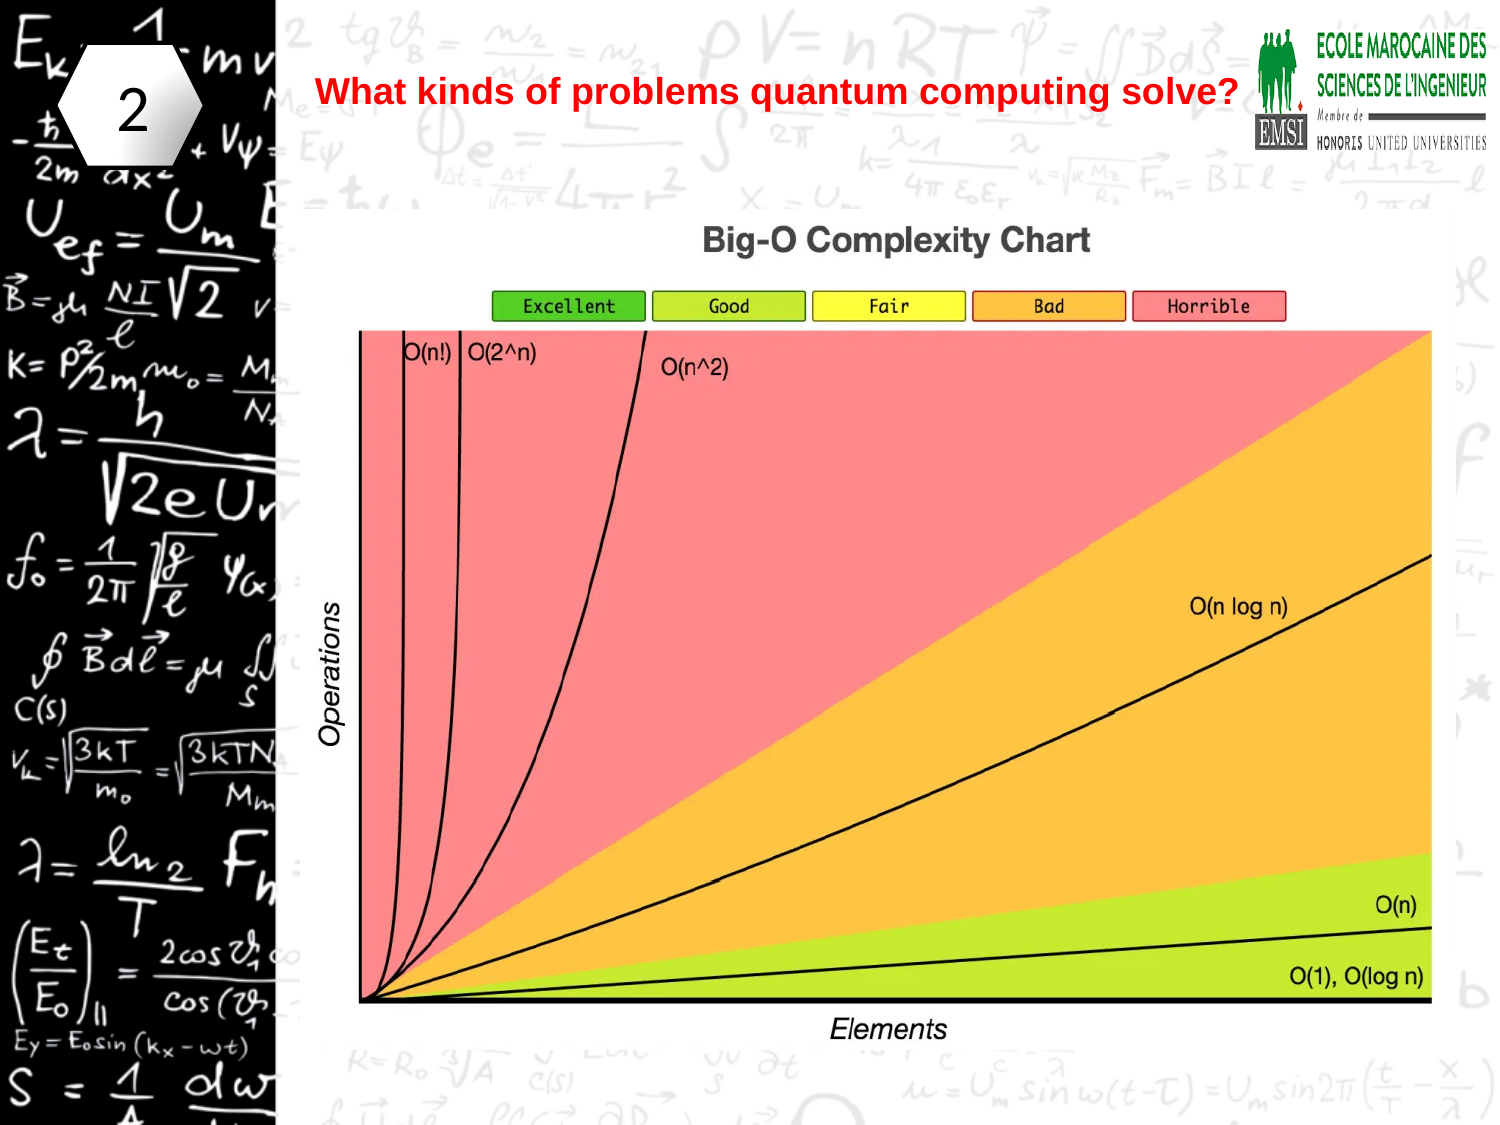

2
What kinds of problems quantum computing solve?